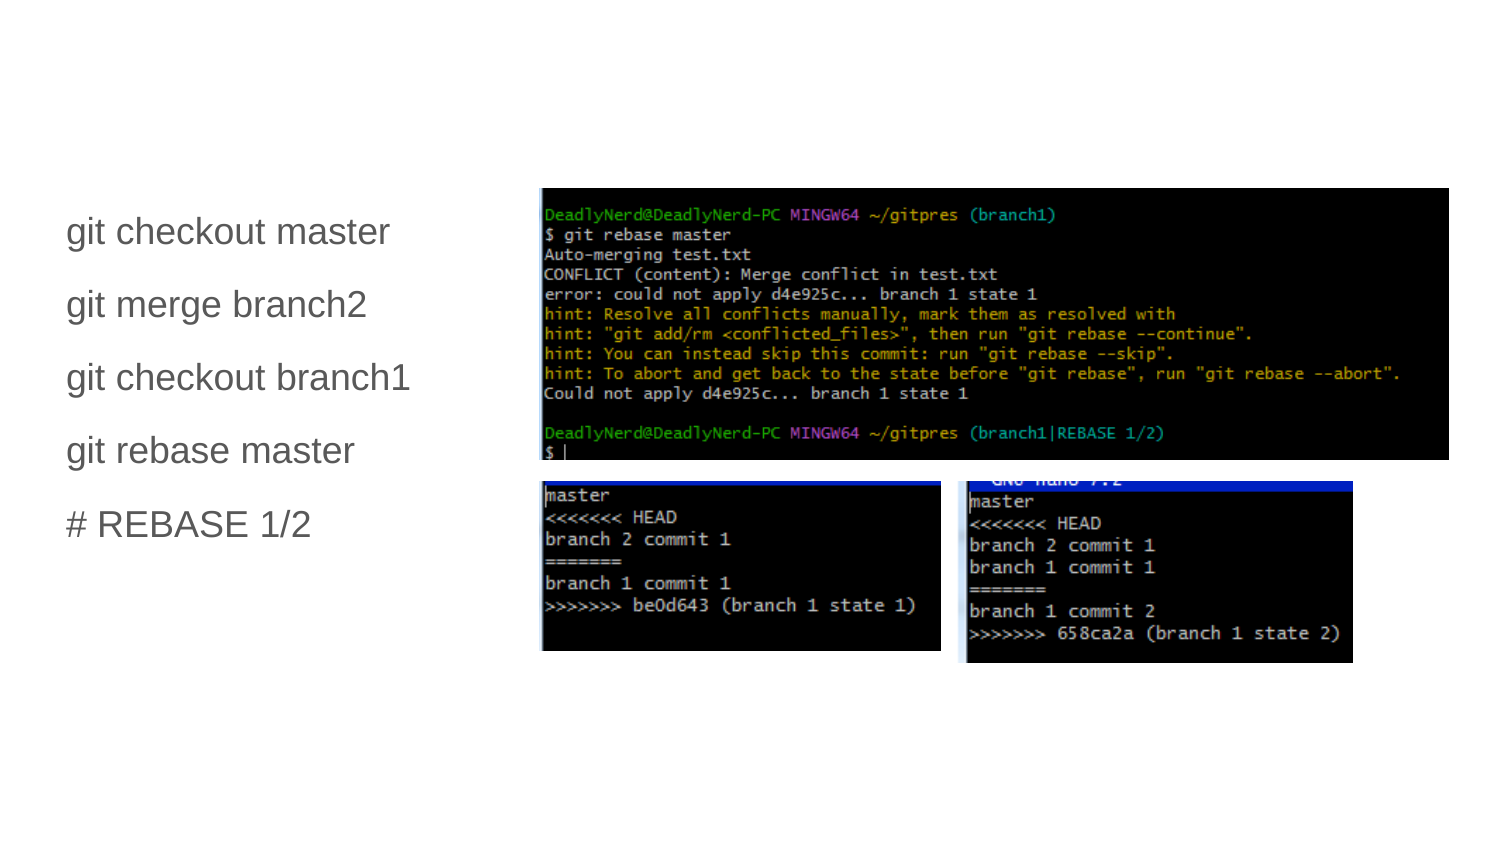

#
git checkout master
git merge branch2
git checkout branch1
git rebase master
# REBASE 1/2